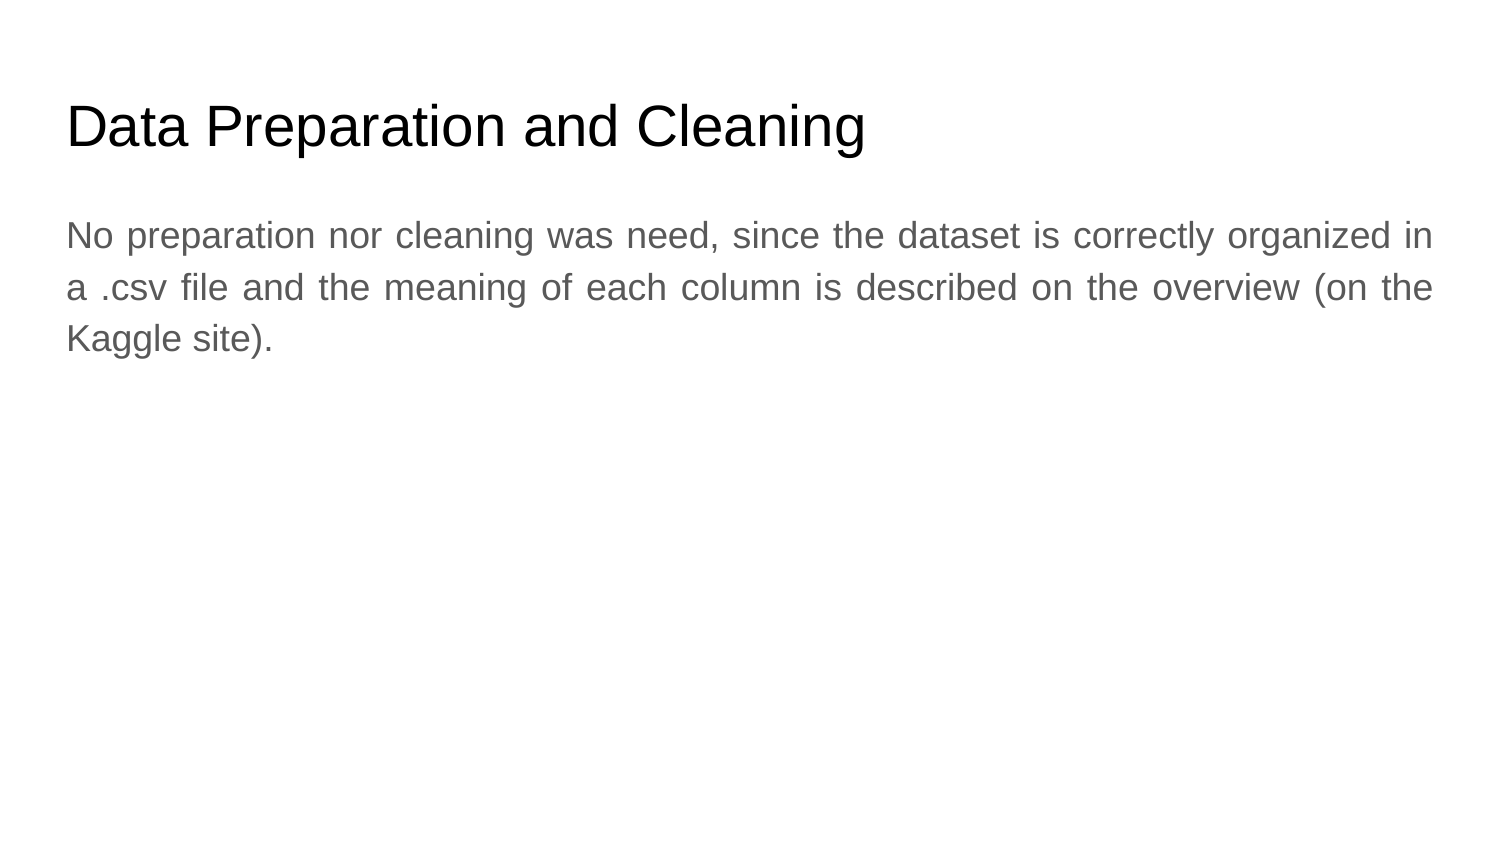

# Data Preparation and Cleaning
No preparation nor cleaning was need, since the dataset is correctly organized in a .csv file and the meaning of each column is described on the overview (on the Kaggle site).